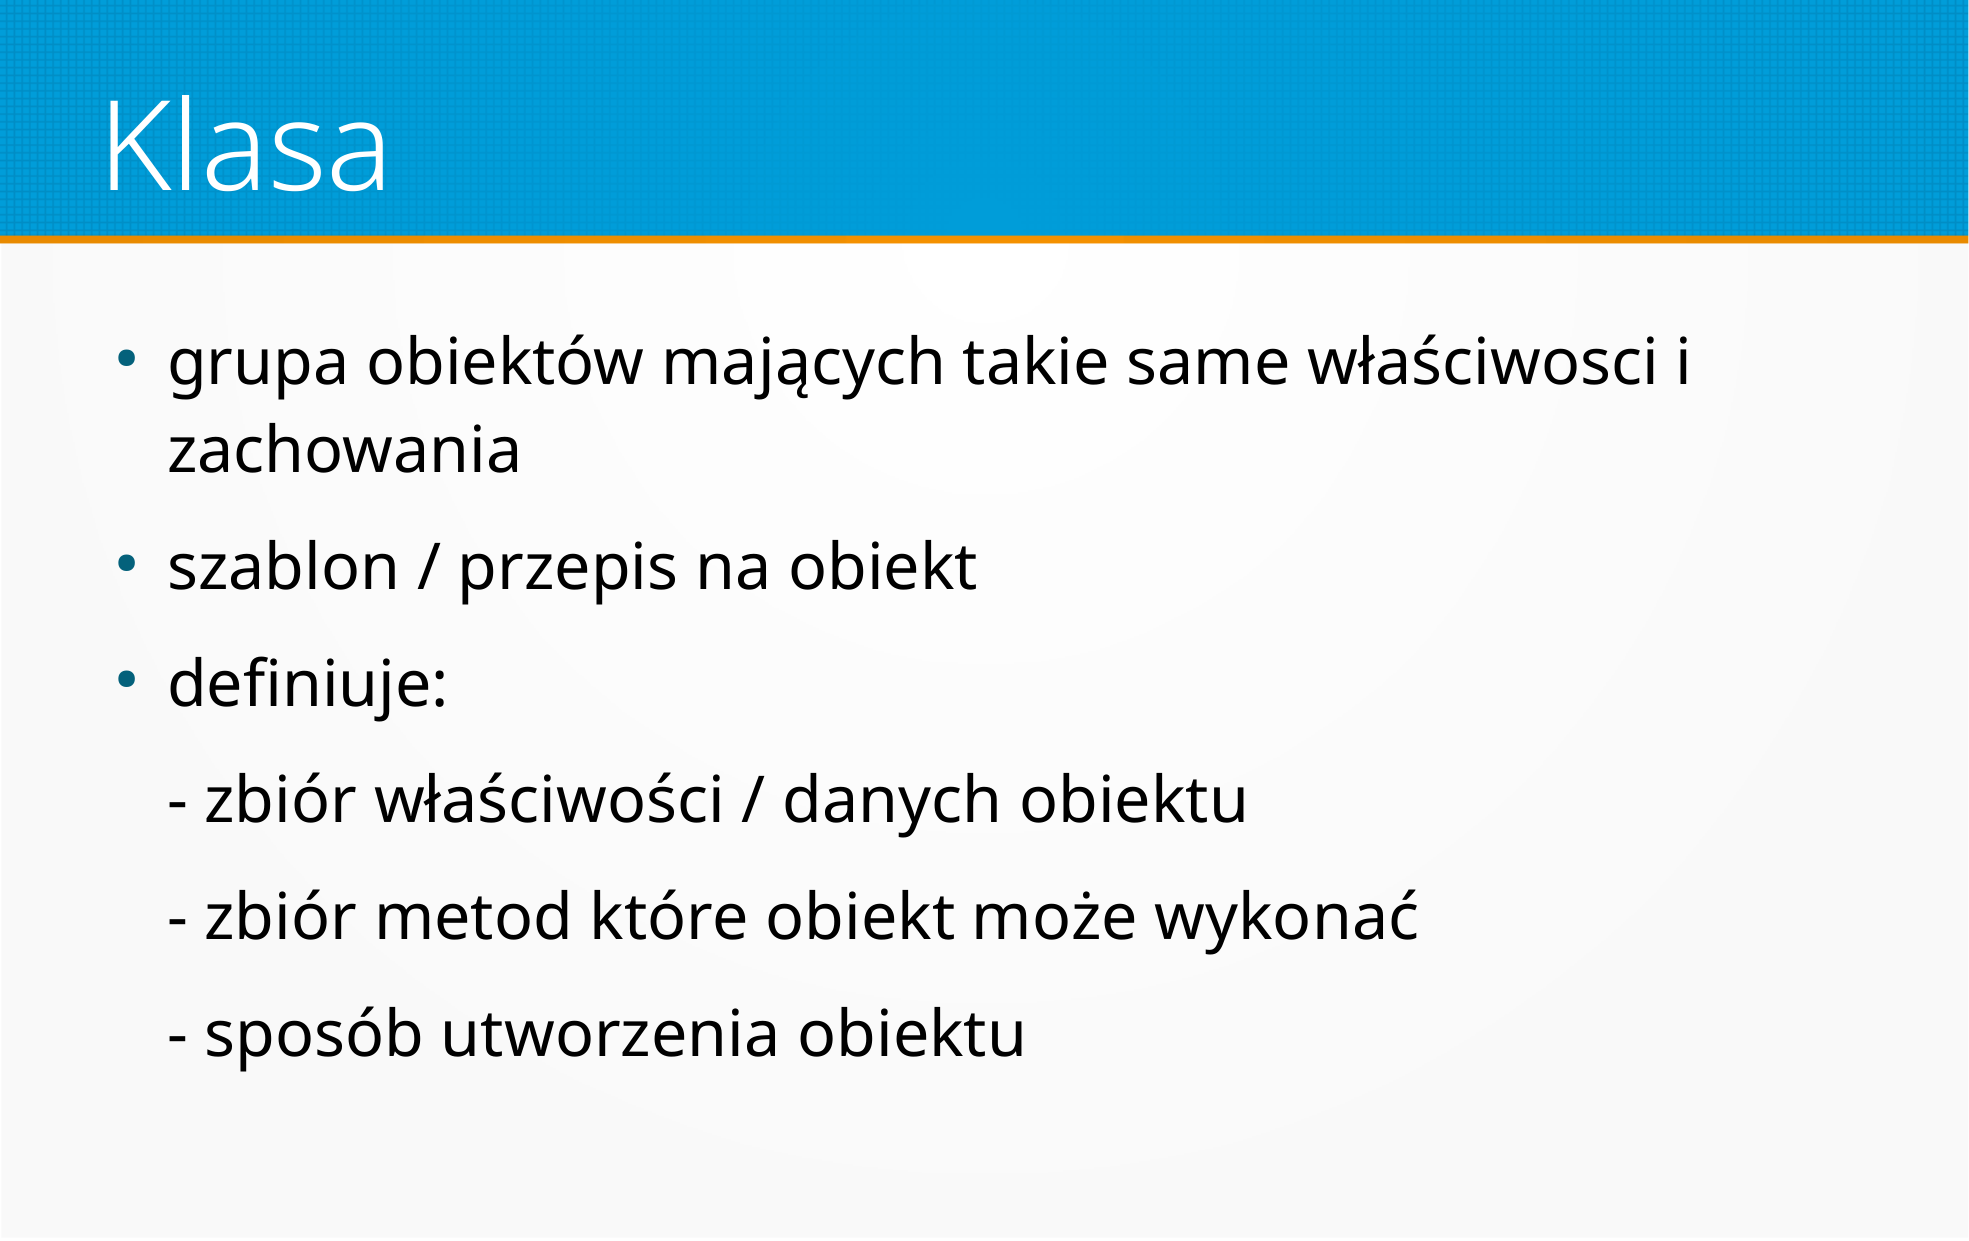

# Klasa
grupa obiektów mających takie same właściwosci i zachowania
szablon / przepis na obiekt
definiuje:
- zbiór właściwości / danych obiektu
- zbiór metod które obiekt może wykonać
- sposób utworzenia obiektu